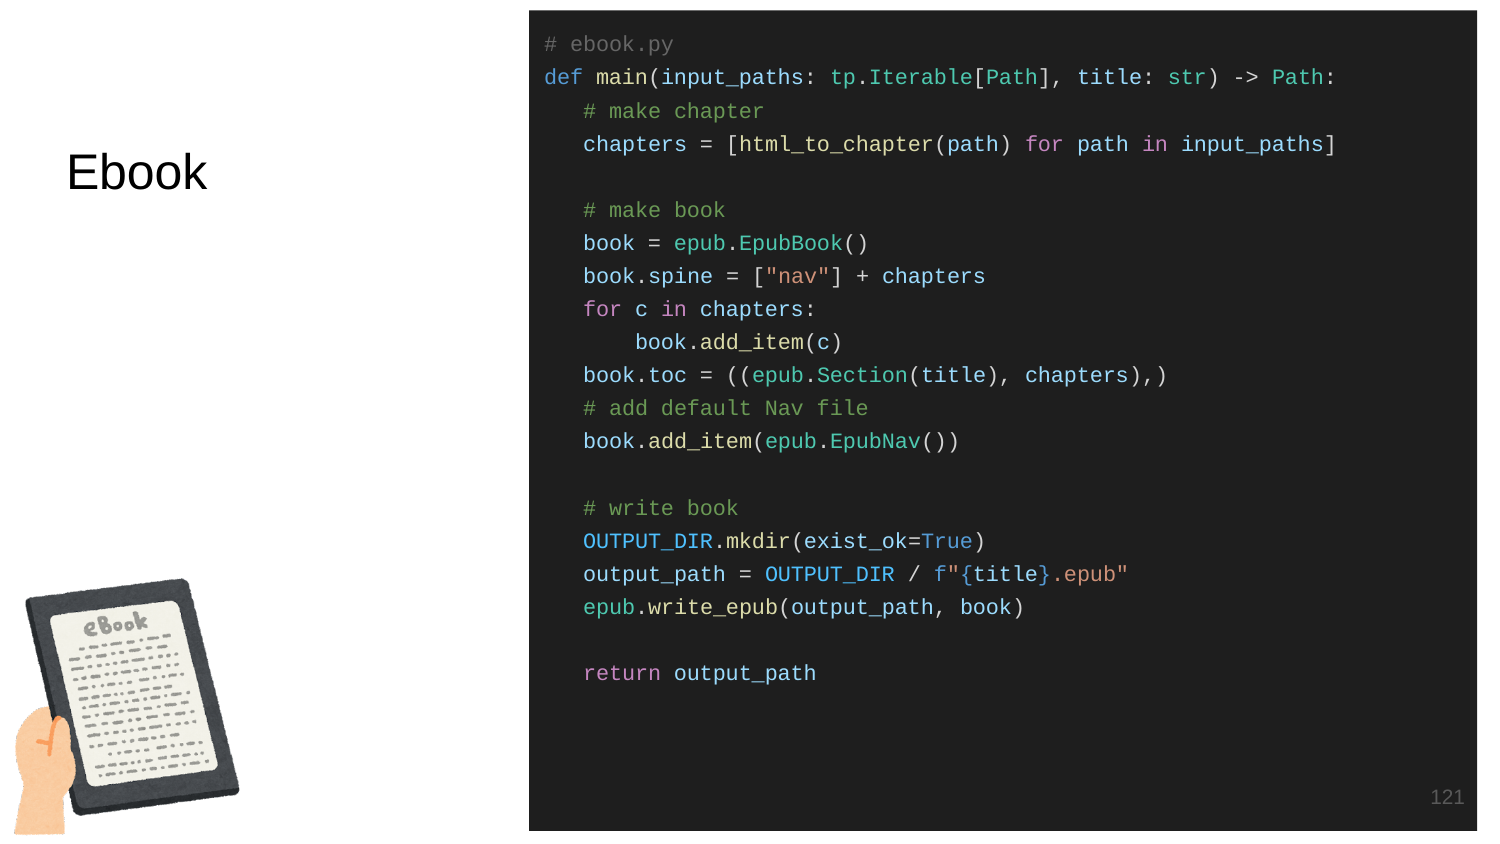

# ebook.py
def main(input_paths: tp.Iterable[Path], title: str) -> Path:
 # make chapter
 chapters = [html_to_chapter(path) for path in input_paths]
 # make book
 book = epub.EpubBook()
 book.spine = ["nav"] + chapters
 for c in chapters:
 book.add_item(c)
 book.toc = ((epub.Section(title), chapters),)
 # add default Nav file
 book.add_item(epub.EpubNav())
 # write book
 OUTPUT_DIR.mkdir(exist_ok=True)
 output_path = OUTPUT_DIR / f"{title}.epub"
 epub.write_epub(output_path, book)
 return output_path
# Ebook